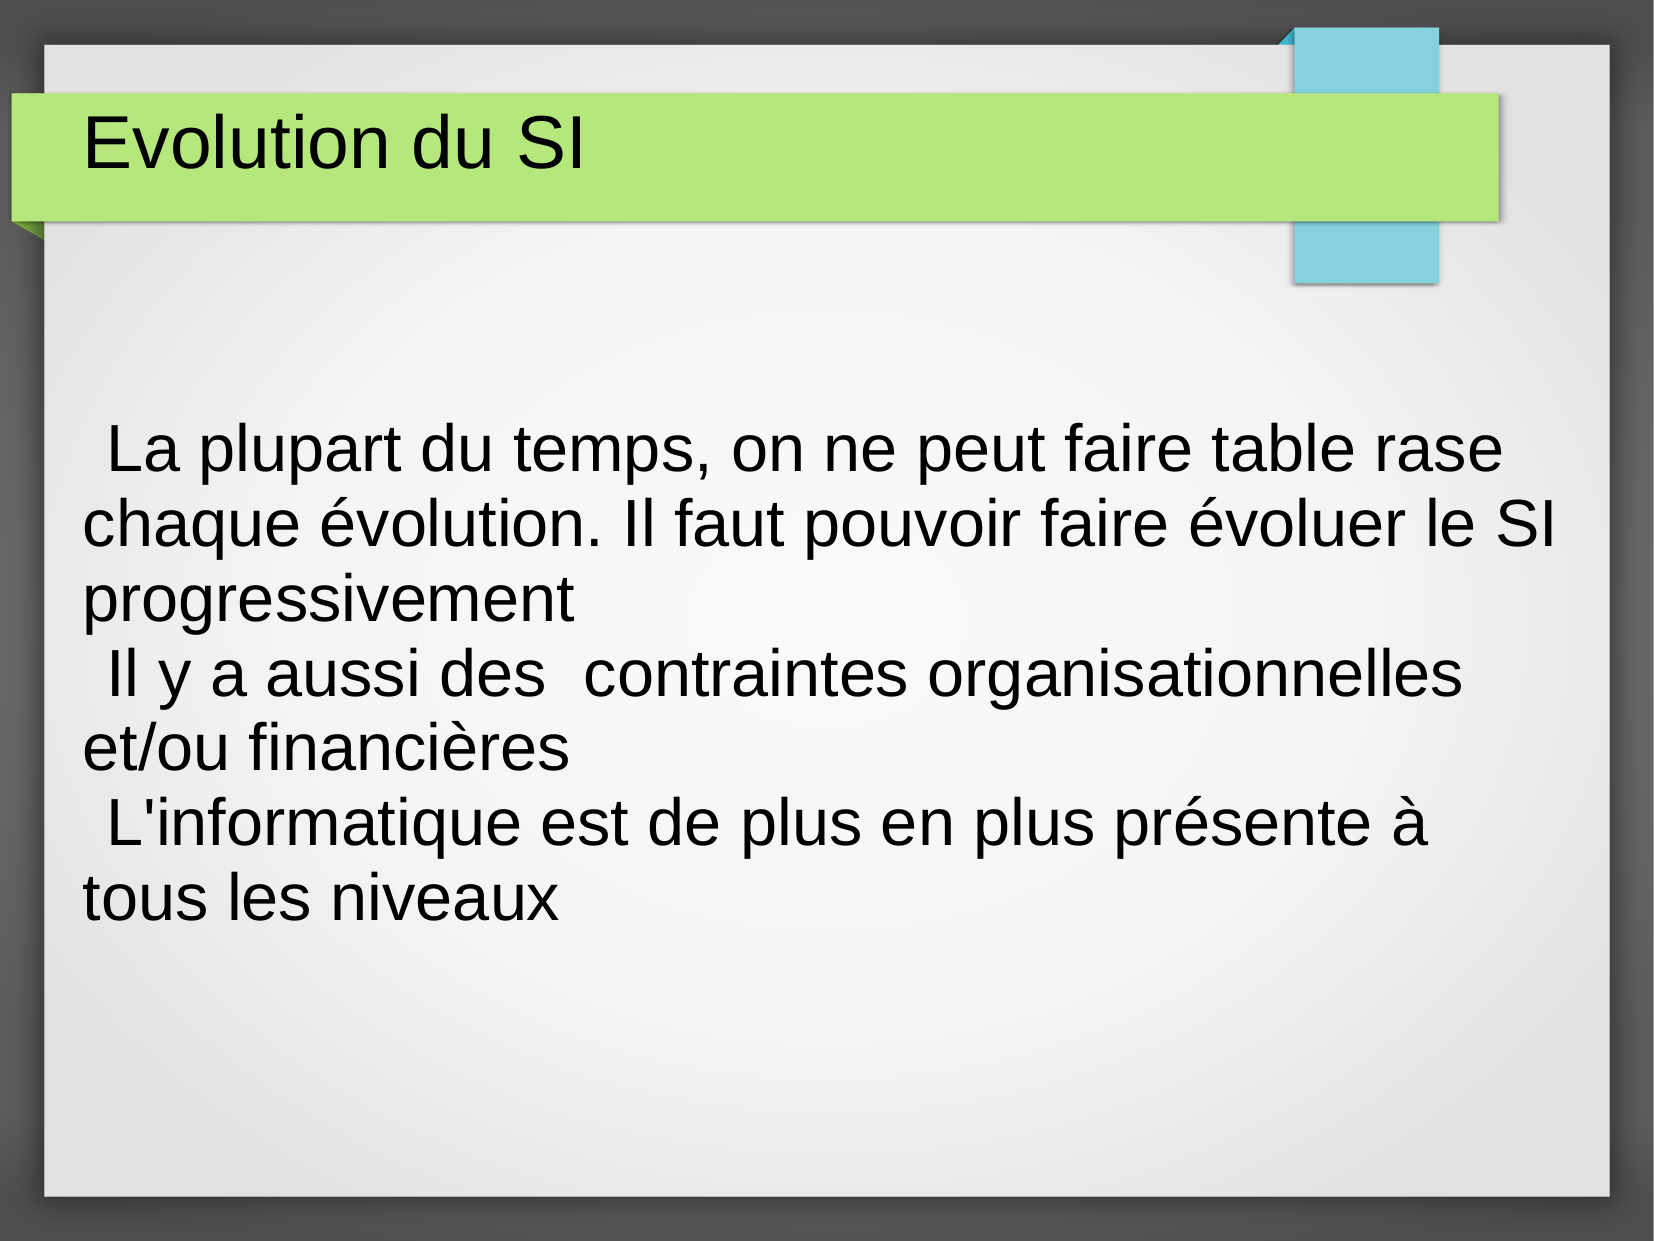

# Evolution du SI
La plupart du temps, on ne peut faire table rase chaque évolution. Il faut pouvoir faire évoluer le SI progressivement
Il y a aussi des contraintes organisationnelles et/ou financières
L'informatique est de plus en plus présente à tous les niveaux